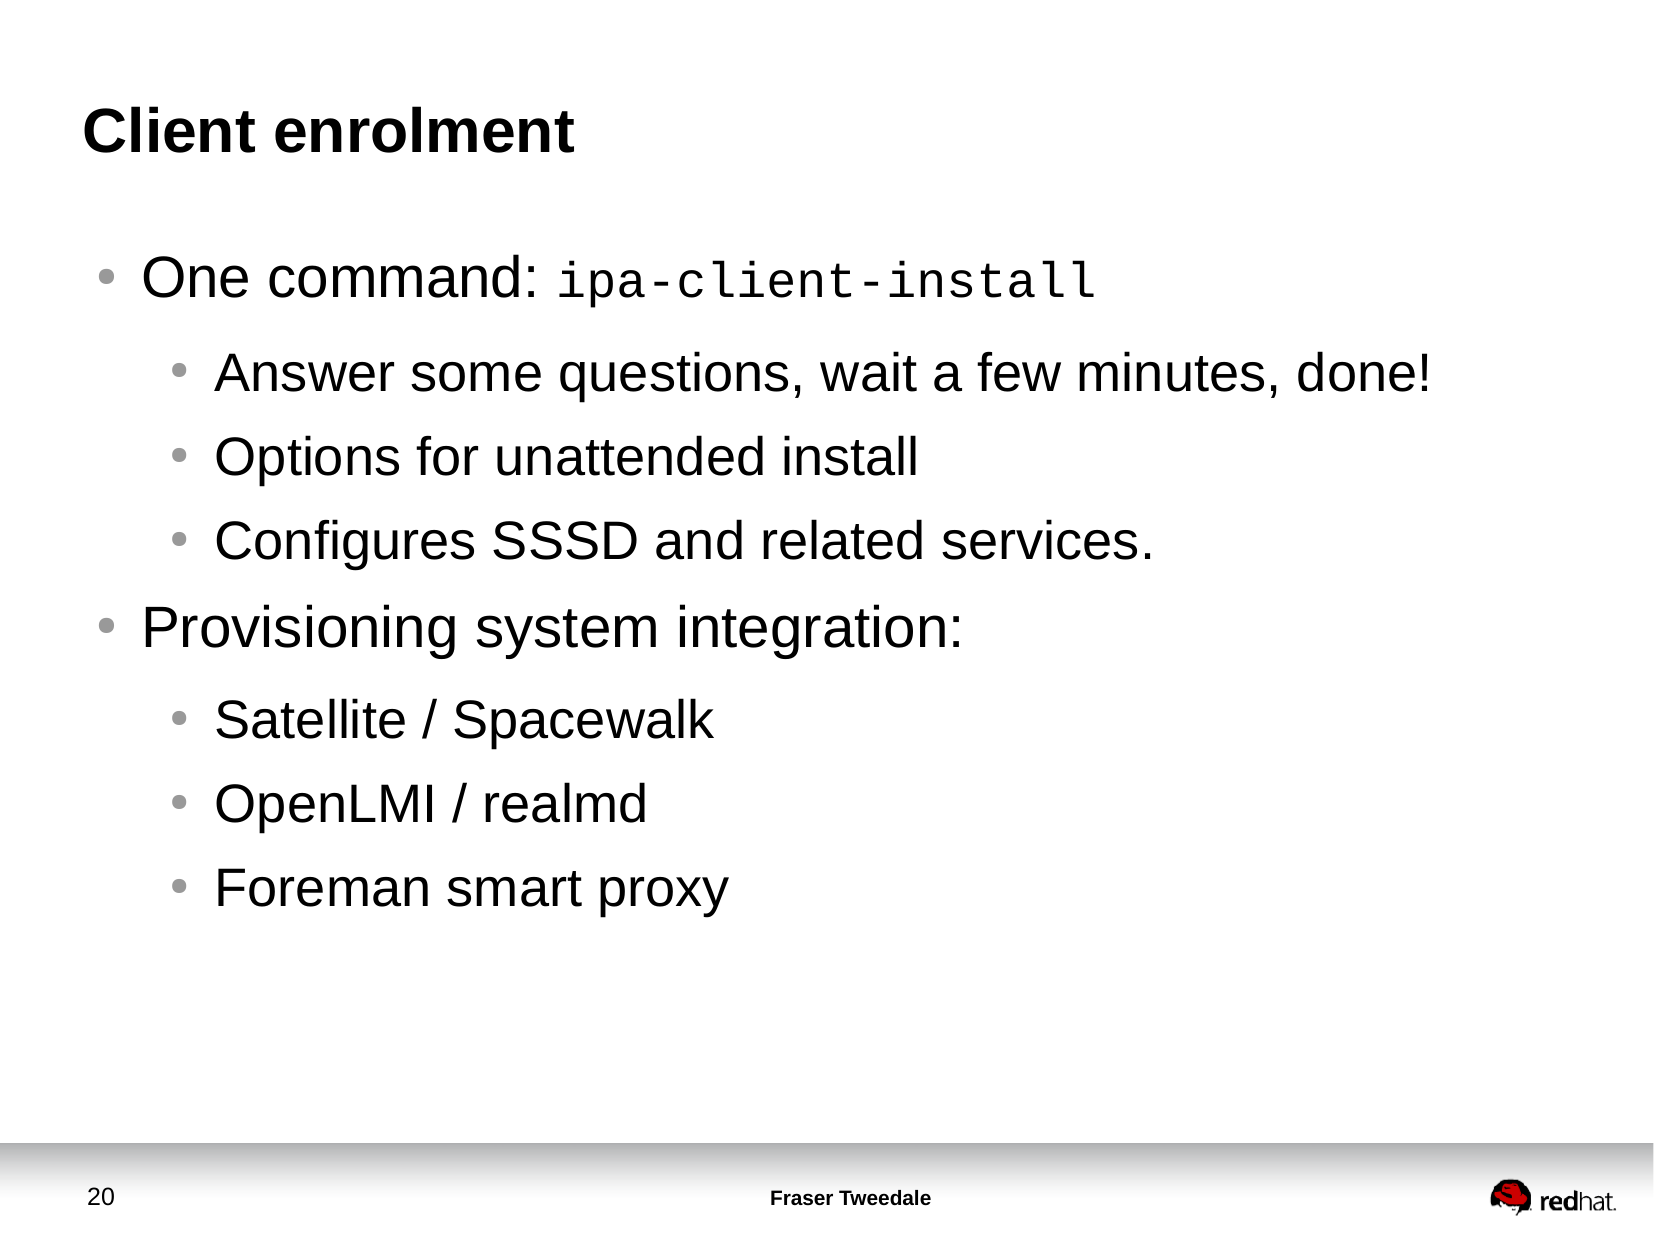

# Client enrolment
One command: ipa-client-install
Answer some questions, wait a few minutes, done!
Options for unattended install
Configures SSSD and related services.
Provisioning system integration:
Satellite / Spacewalk
OpenLMI / realmd
Foreman smart proxy